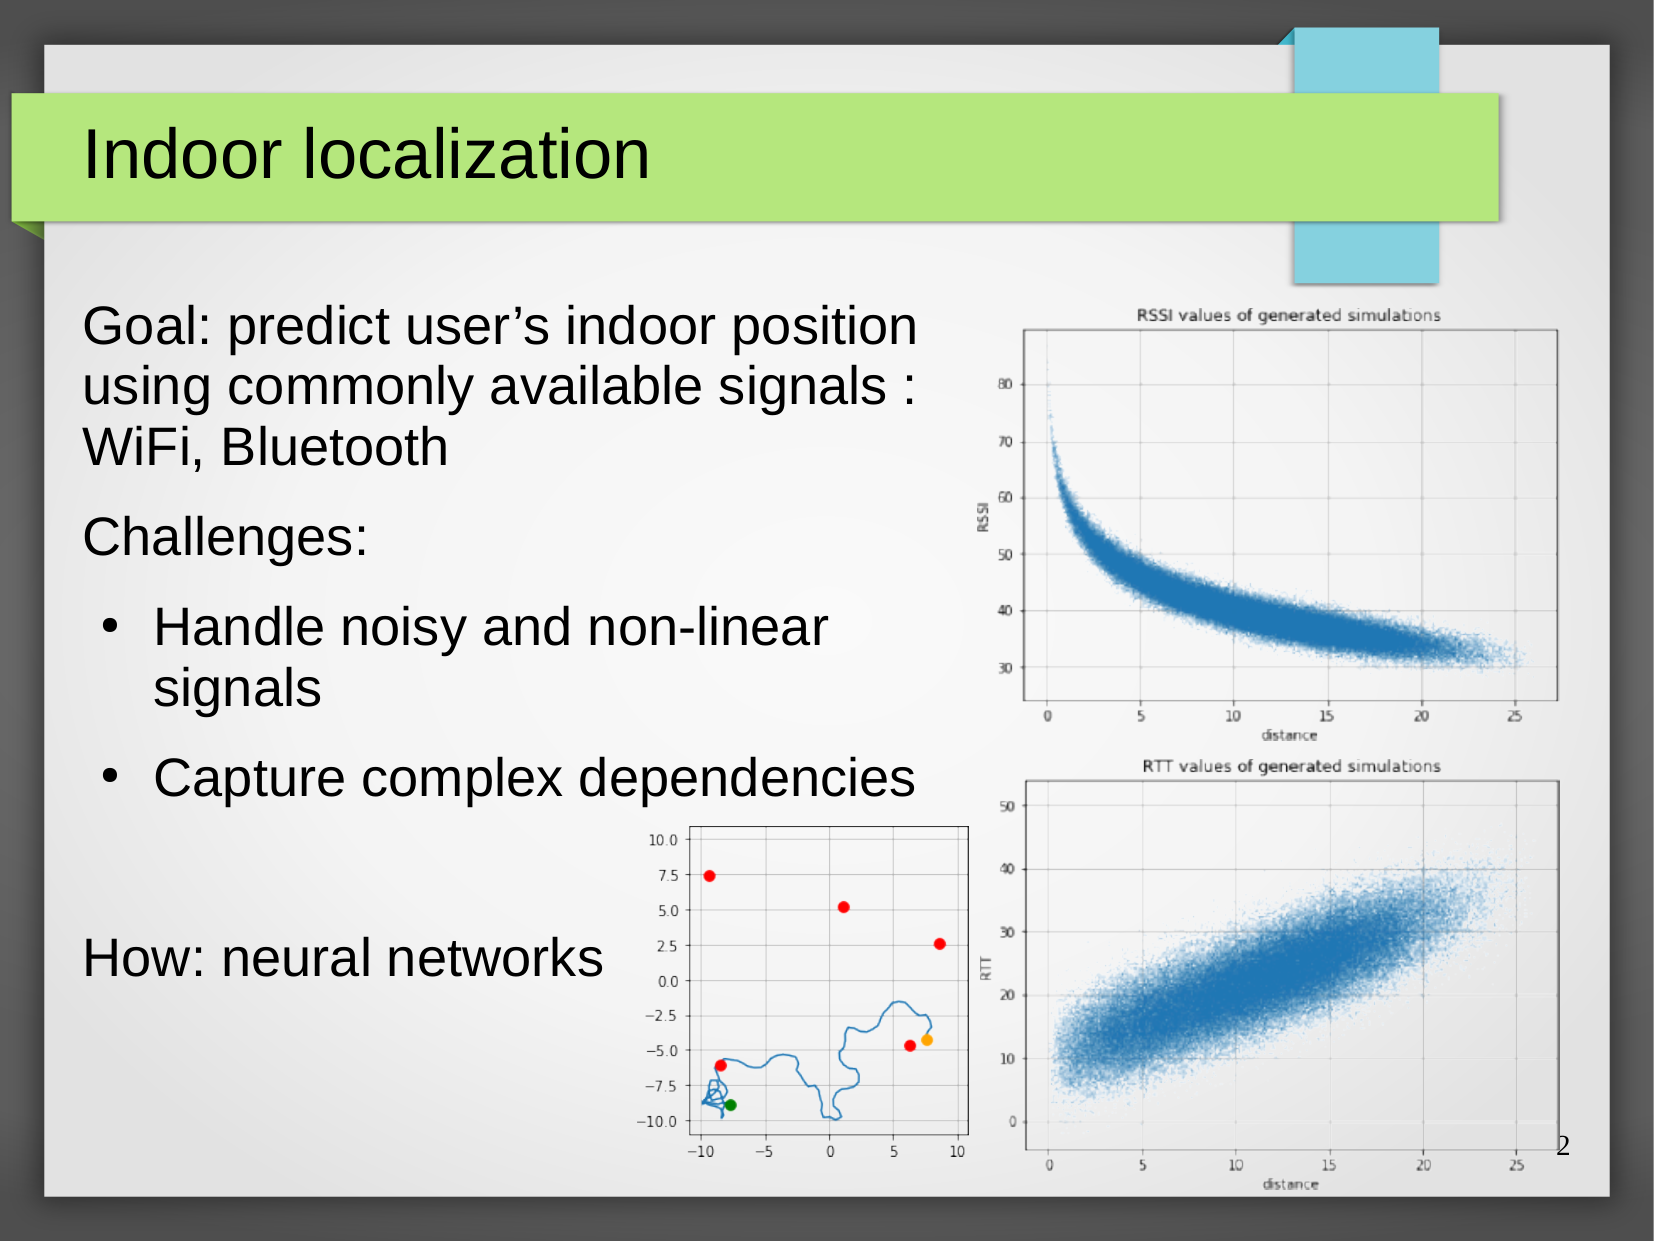

# Indoor localization
Goal: predict user’s indoor position using commonly available signals : WiFi, Bluetooth
Challenges:
Handle noisy and non-linear signals
Capture complex dependencies
How: neural networks
2